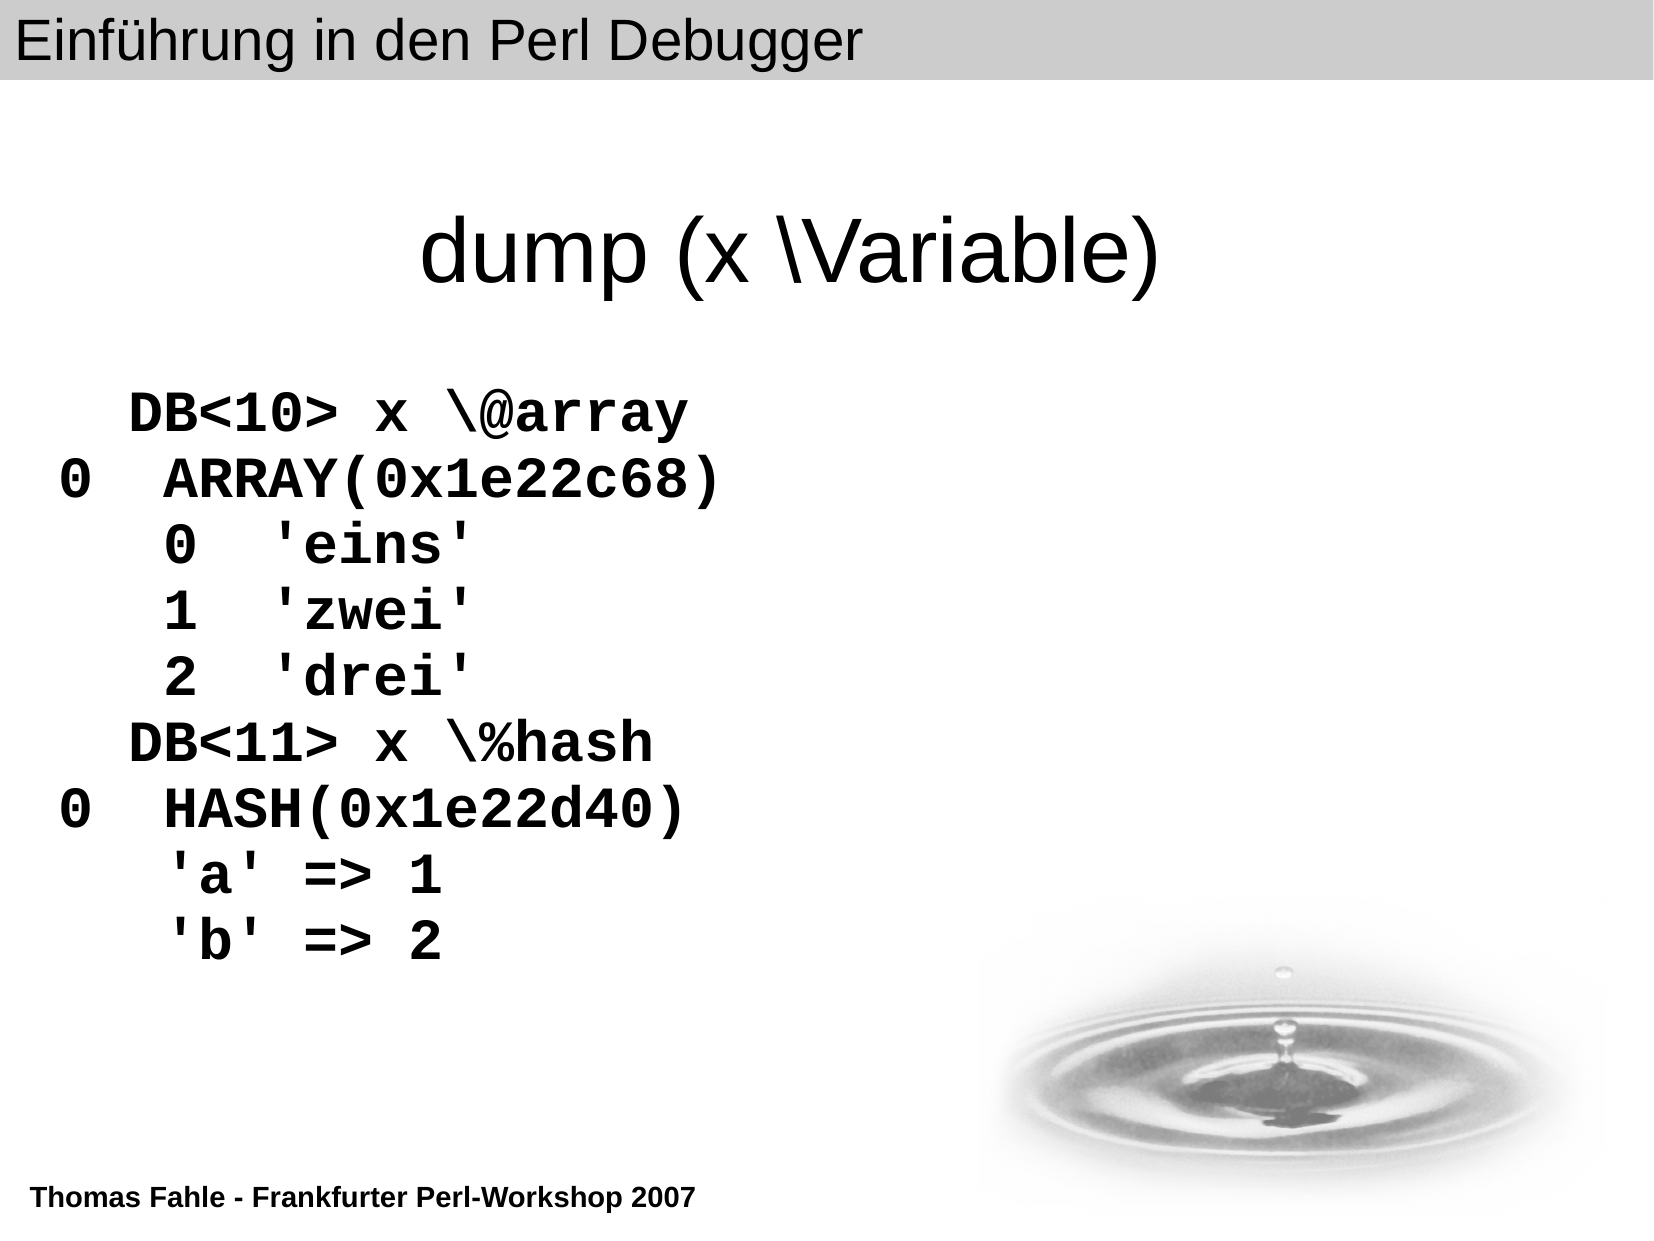

# dump (x \Variable)
 DB<10> x \@array
0 ARRAY(0x1e22c68)
 0 'eins'
 1 'zwei'
 2 'drei'
 DB<11> x \%hash
0 HASH(0x1e22d40)
 'a' => 1
 'b' => 2